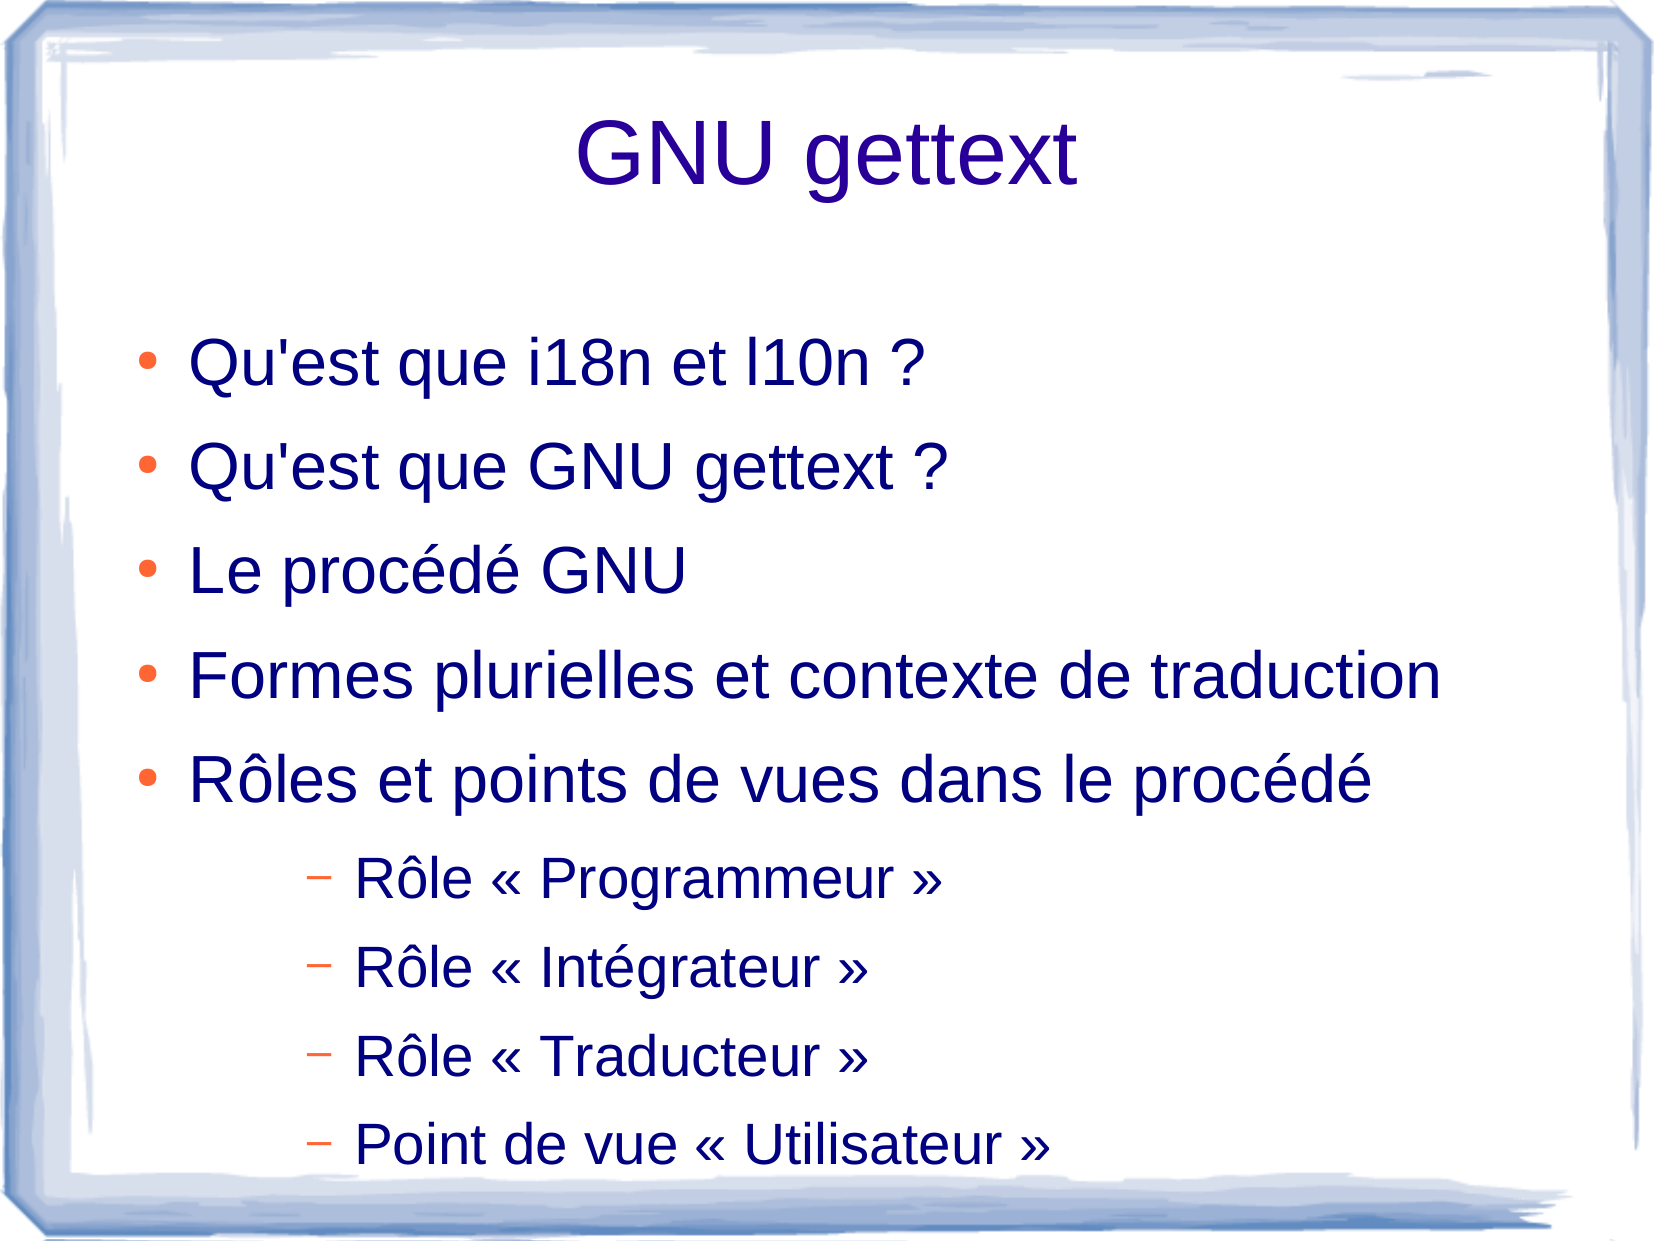

# GNU gettext
Qu'est que i18n et l10n ?
Qu'est que GNU gettext ?
Le procédé GNU
Formes plurielles et contexte de traduction
Rôles et points de vues dans le procédé
Rôle « Programmeur »
Rôle « Intégrateur »
Rôle « Traducteur »
Point de vue « Utilisateur »